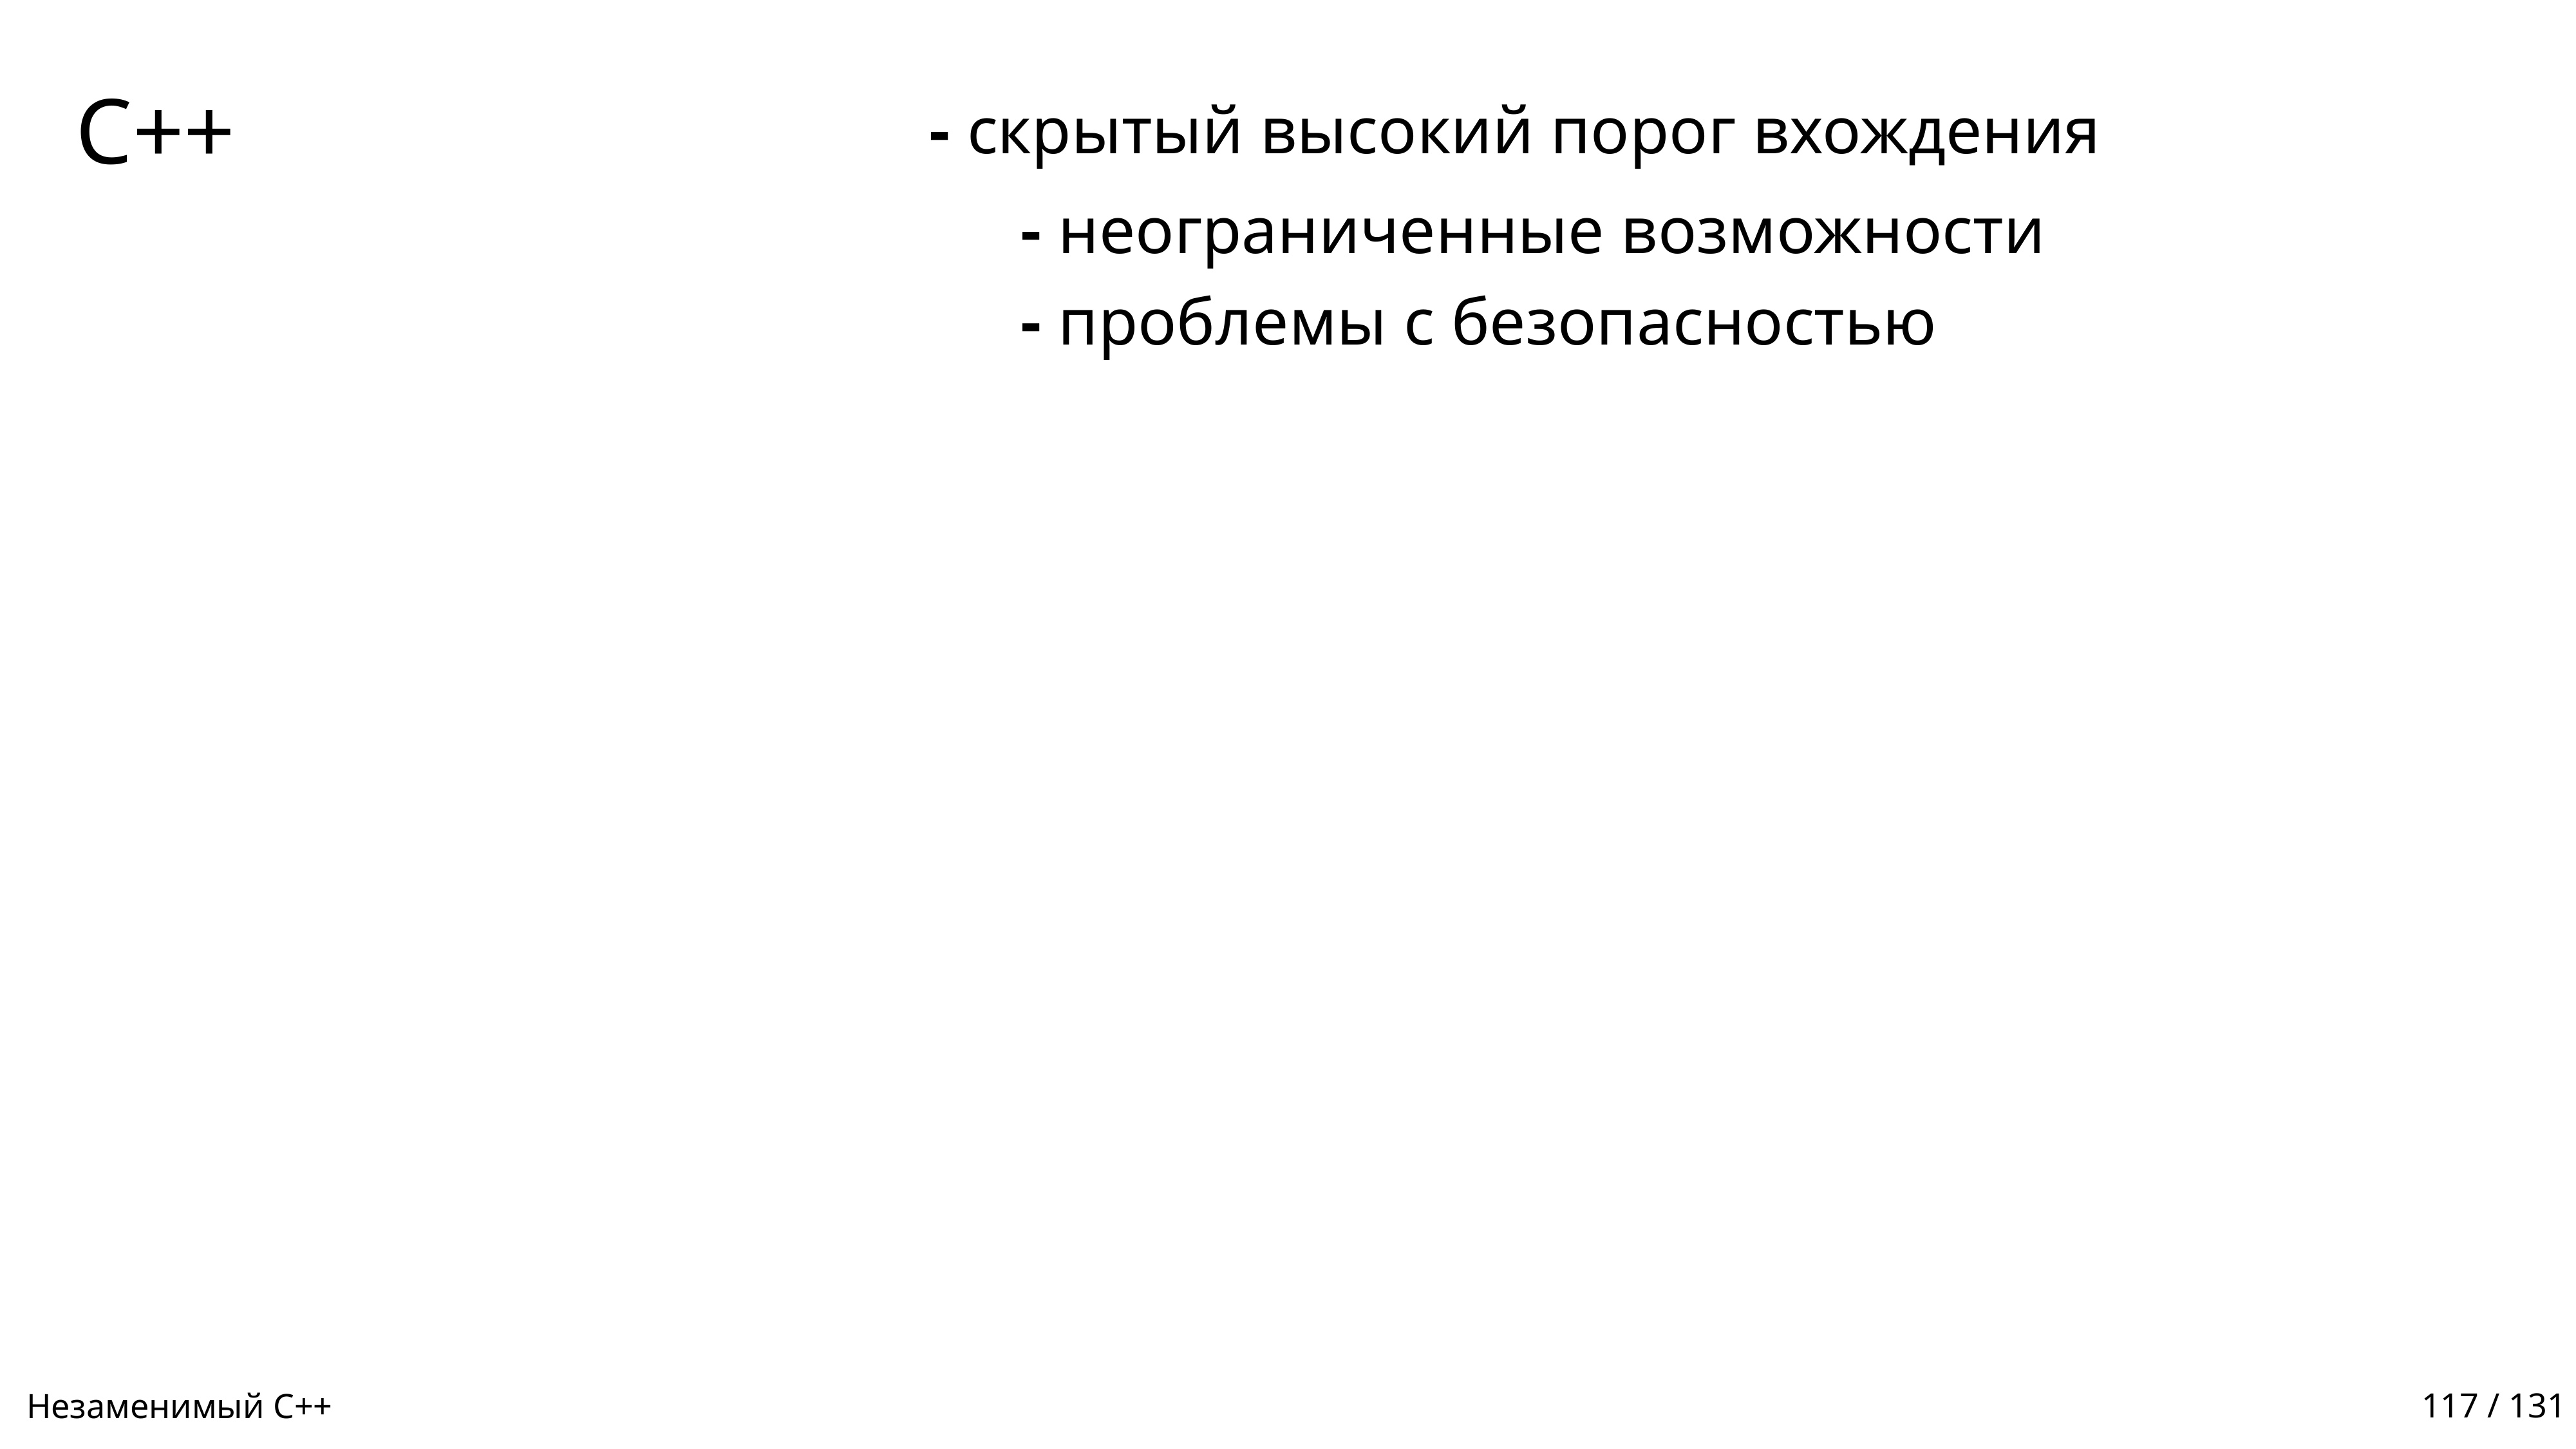

# C++
- скрытый высокий порог вхождения
- неограниченные возможности
- проблемы с безопасностью
Незаменимый C++